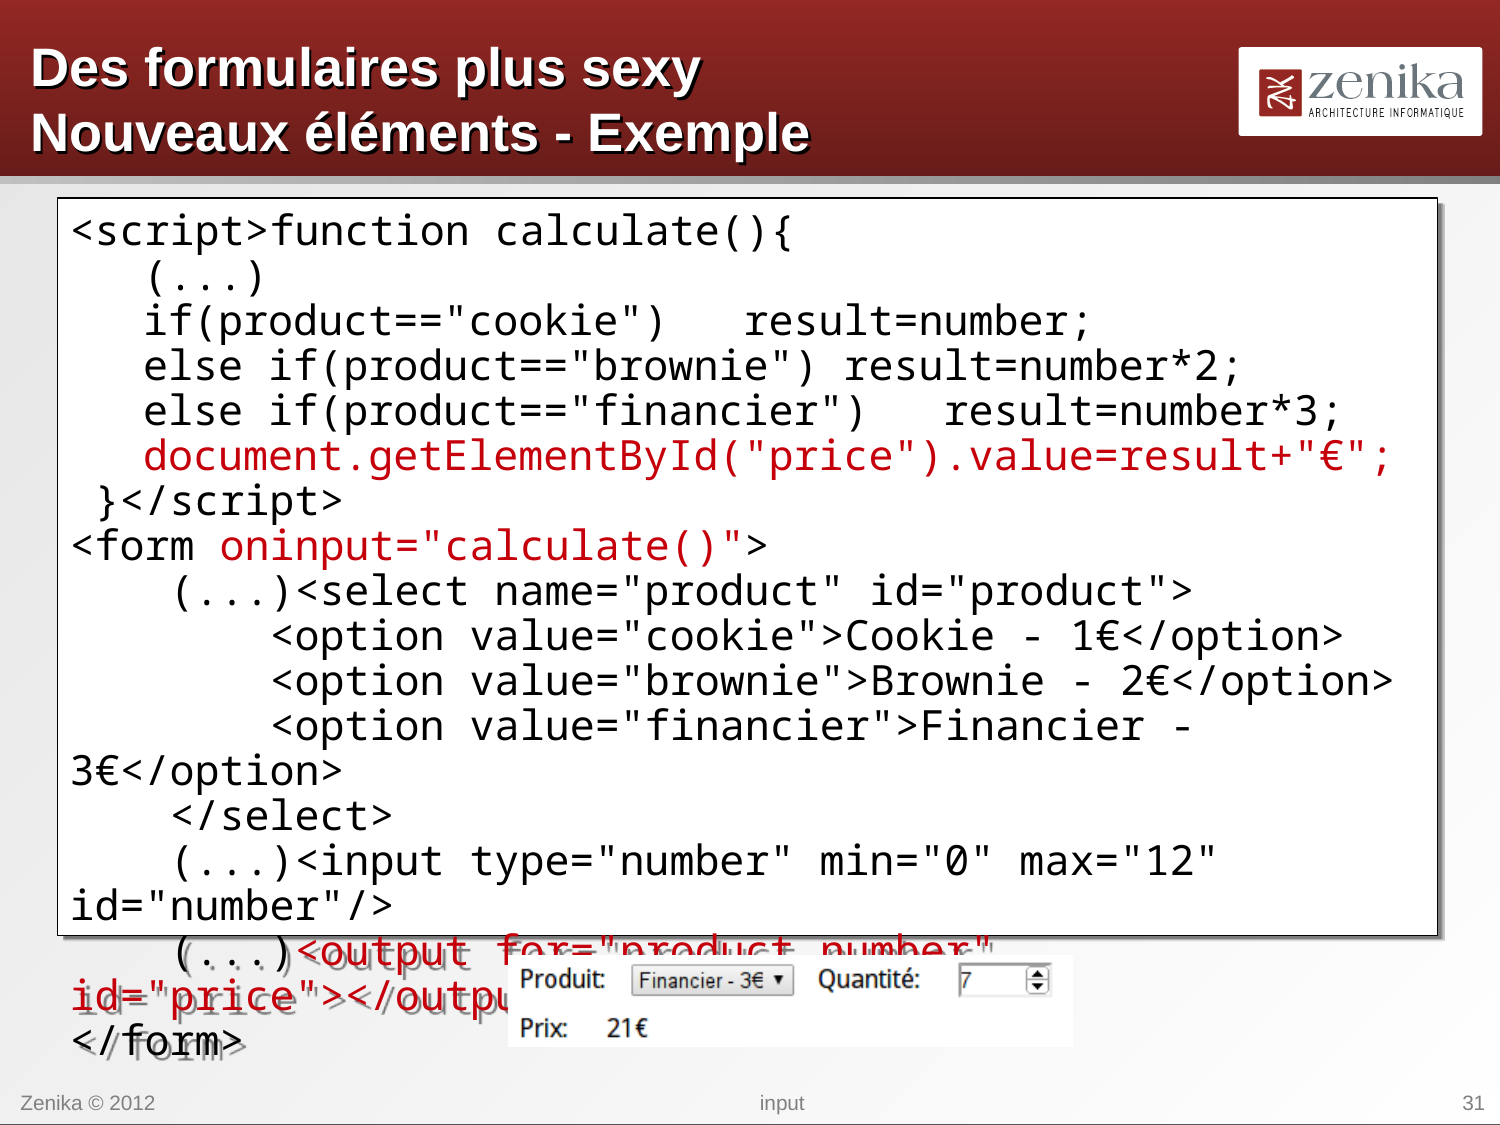

# Des formulaires plus sexy Nouveaux éléments - Exemple
<script>function calculate(){
	(...)
	if(product=="cookie") result=number;
	else if(product=="brownie") result=number*2;
	else if(product=="financier") result=number*3;
 	document.getElementById("price").value=result+"€";
 }</script>
<form oninput="calculate()">
 (...)<select name="product" id="product">
 <option value="cookie">Cookie - 1€</option>
 <option value="brownie">Brownie - 2€</option>
 <option value="financier">Financier - 3€</option>
 </select>
 (...)<input type="number" min="0" max="12" id="number"/>
 (...)<output for="product number" id="price"></output>
</form>